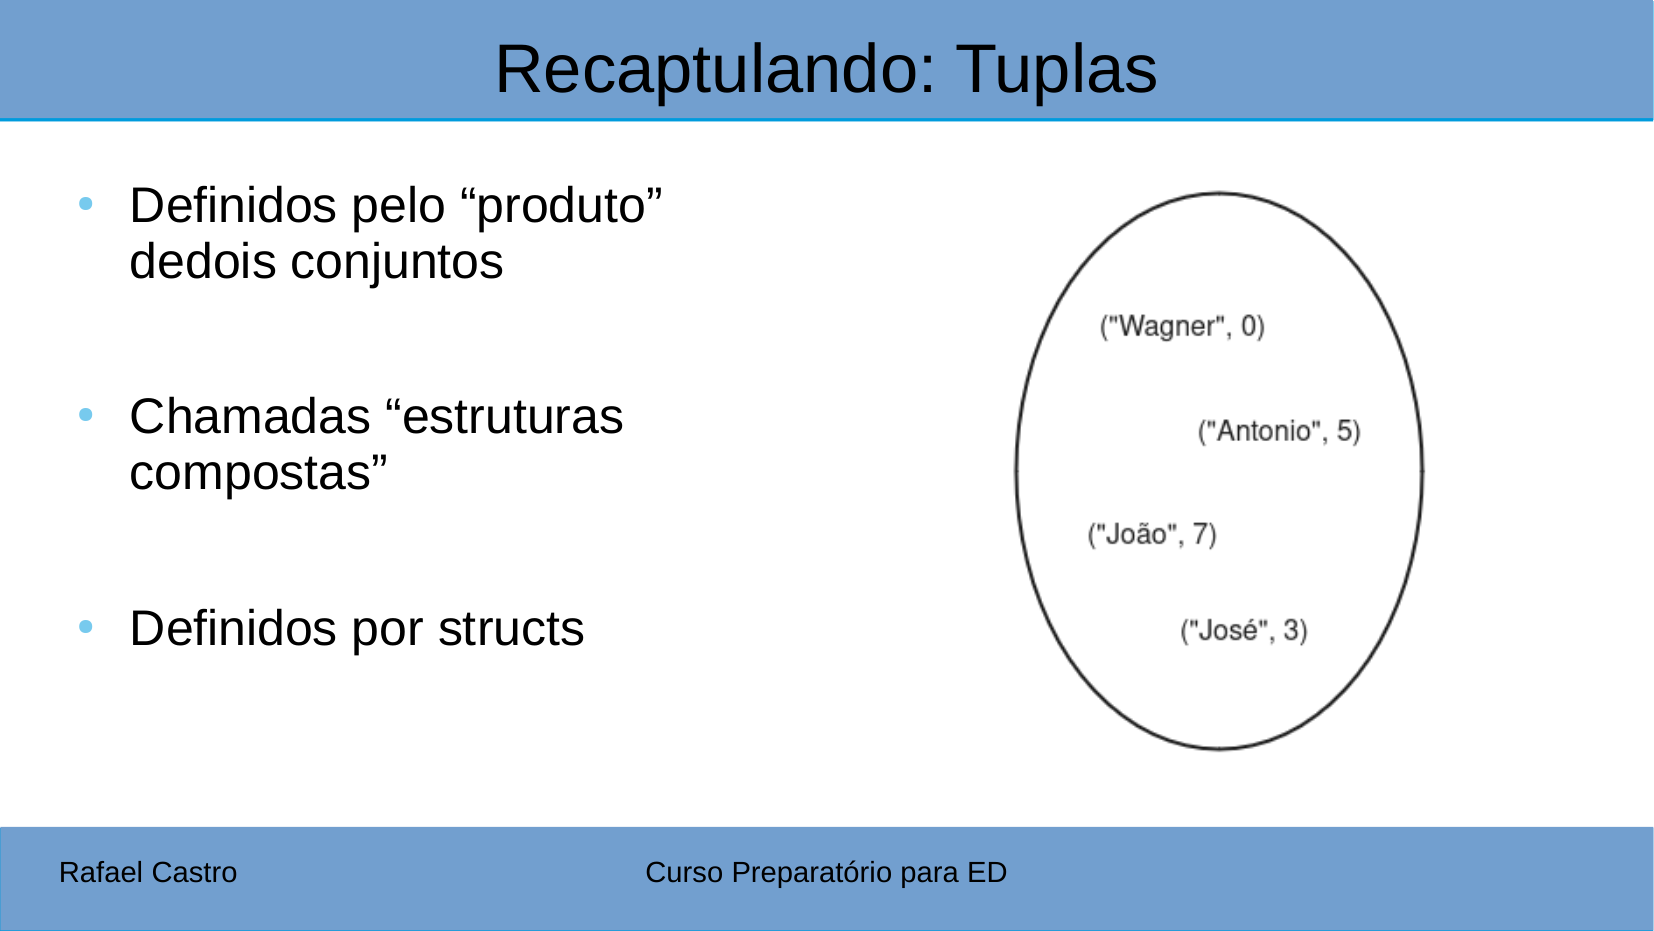

# Recaptulando: Tuplas
Definidos pelo “produto” dedois conjuntos
Chamadas “estruturas compostas”
Definidos por structs
Curso Preparatório para ED